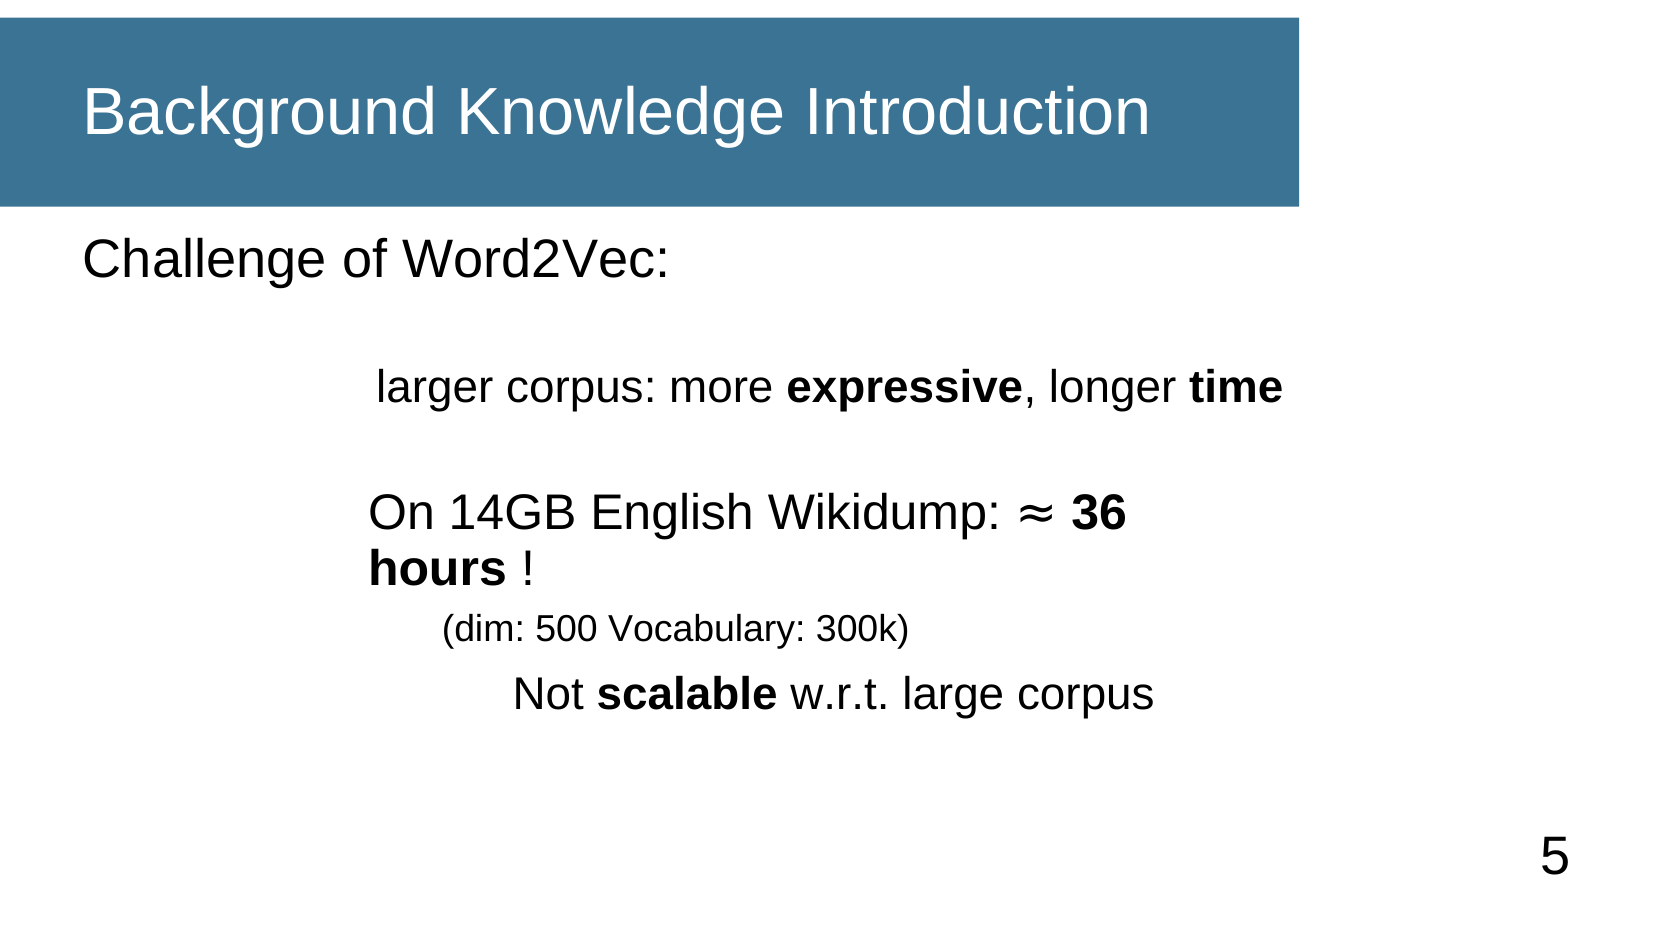

# Background Knowledge Introduction
Challenge of Word2Vec:
larger corpus: more expressive, longer time
On 14GB English Wikidump: ≈ 36 hours !
	(dim: 500 Vocabulary: 300k)
Not scalable w.r.t. large corpus